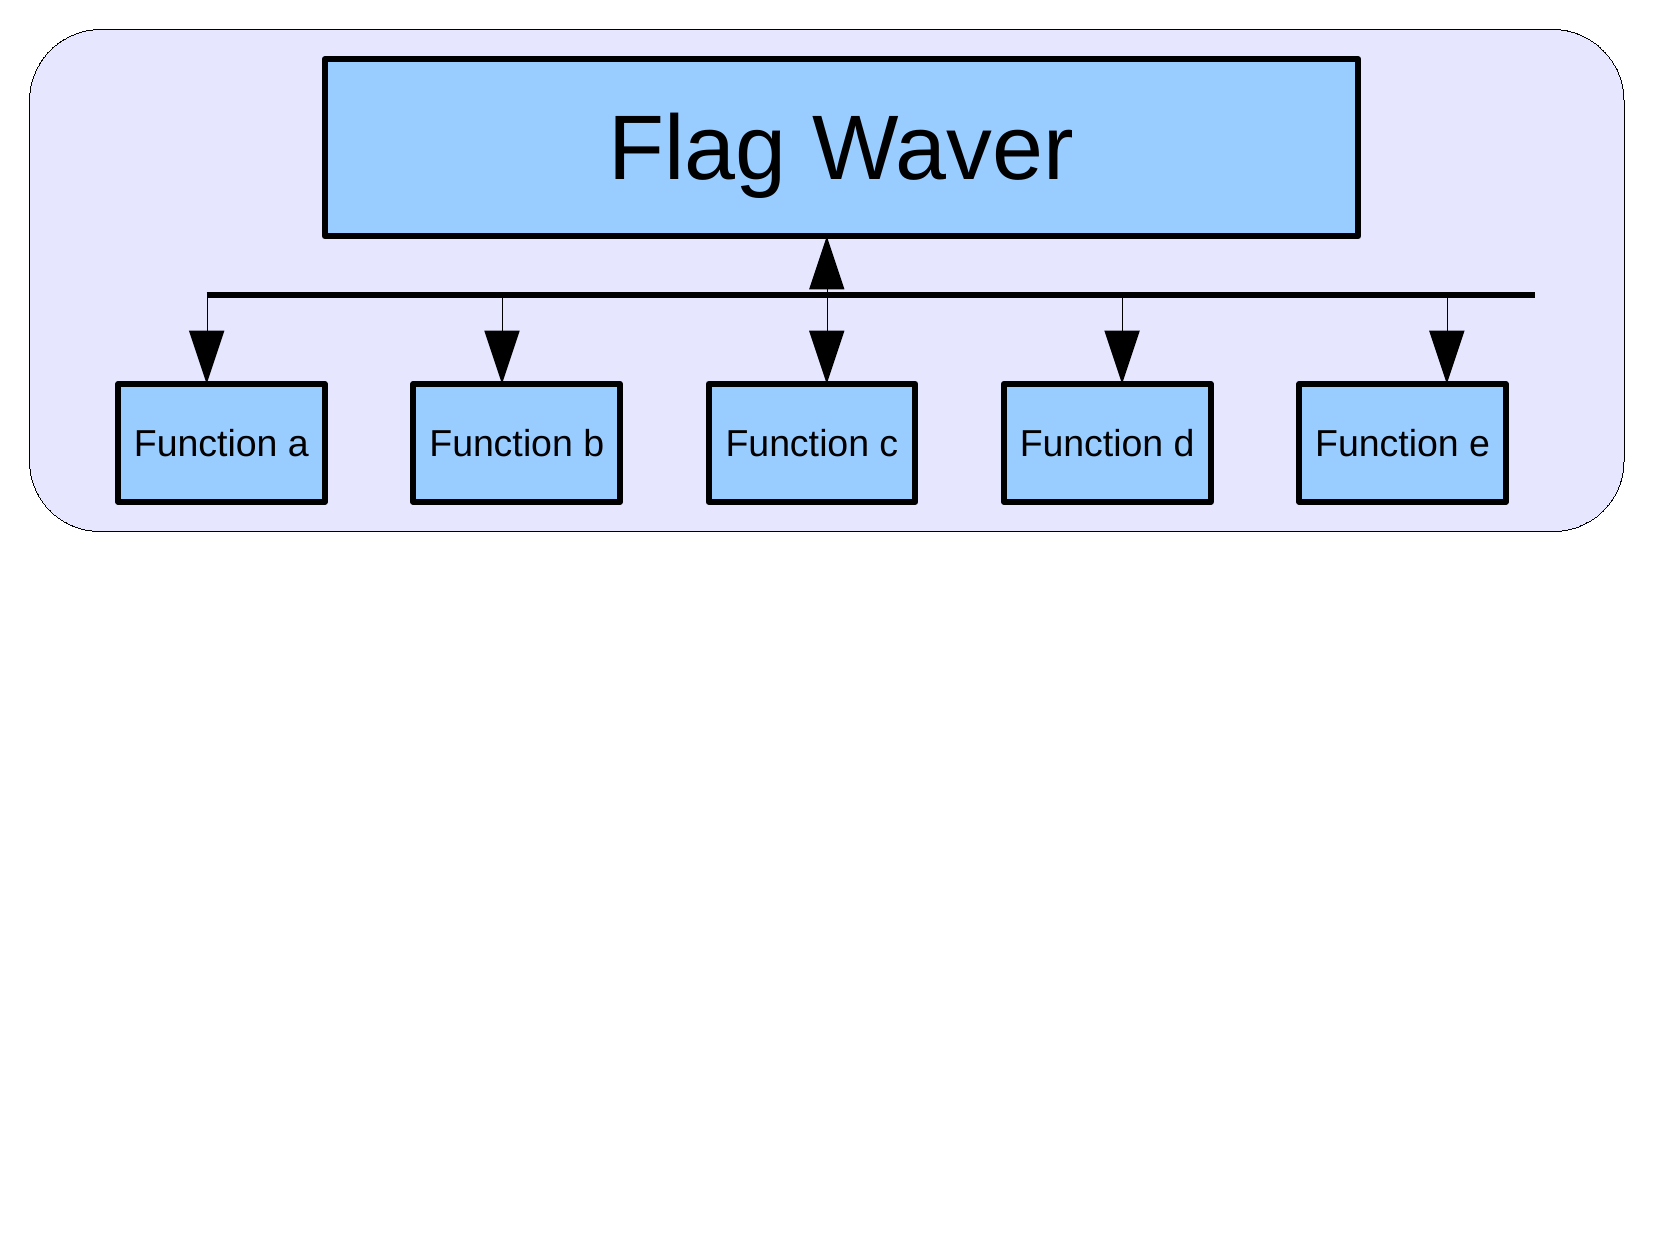

Flag Waver
Function a
Function b
Function c
Function d
Function e